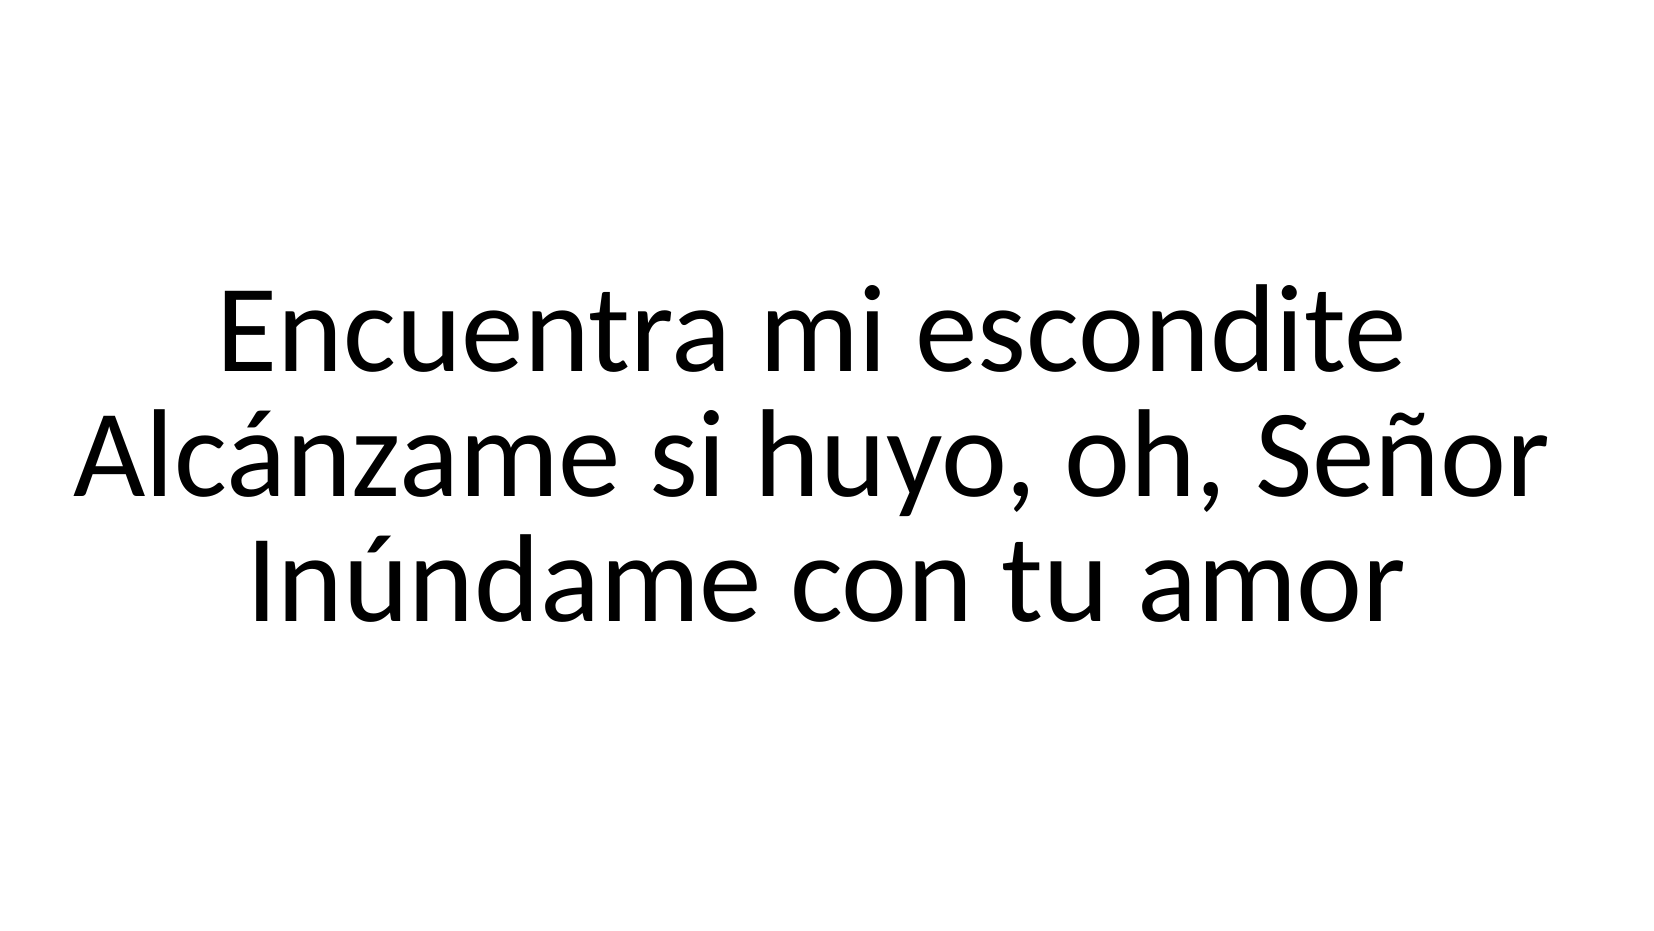

# Encuentra mi escondite Alcánzame si huyo, oh, Señor Inúndame con tu amor